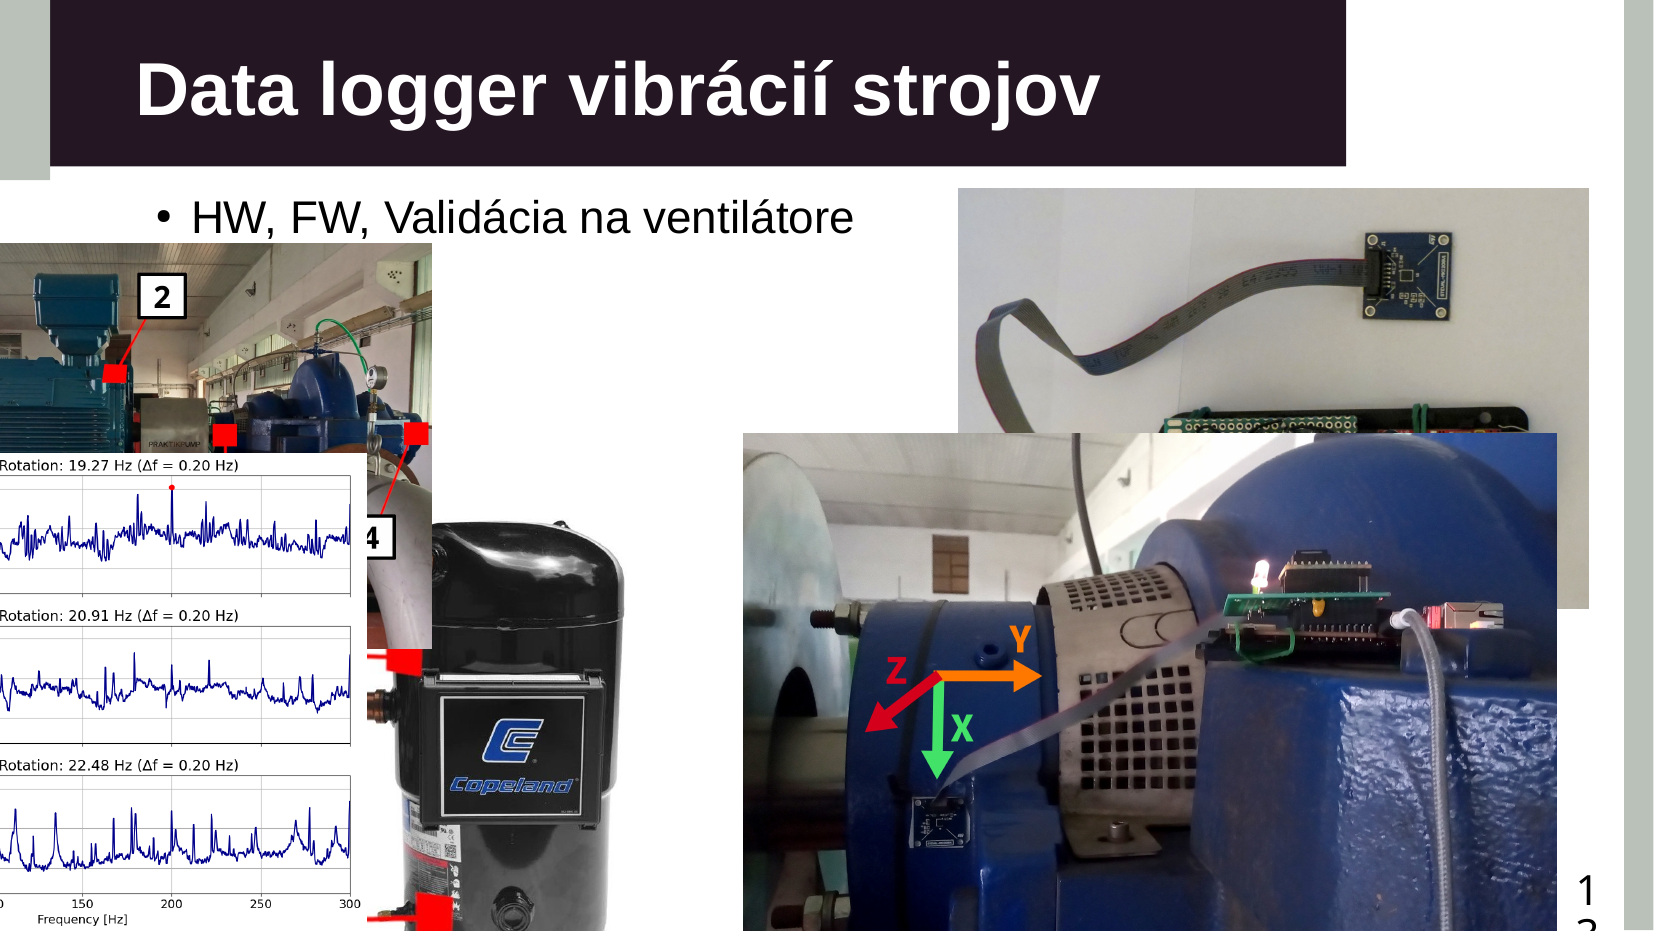

# Data logger vibrácií strojov
HW, FW, Validácia na ventilátore
13